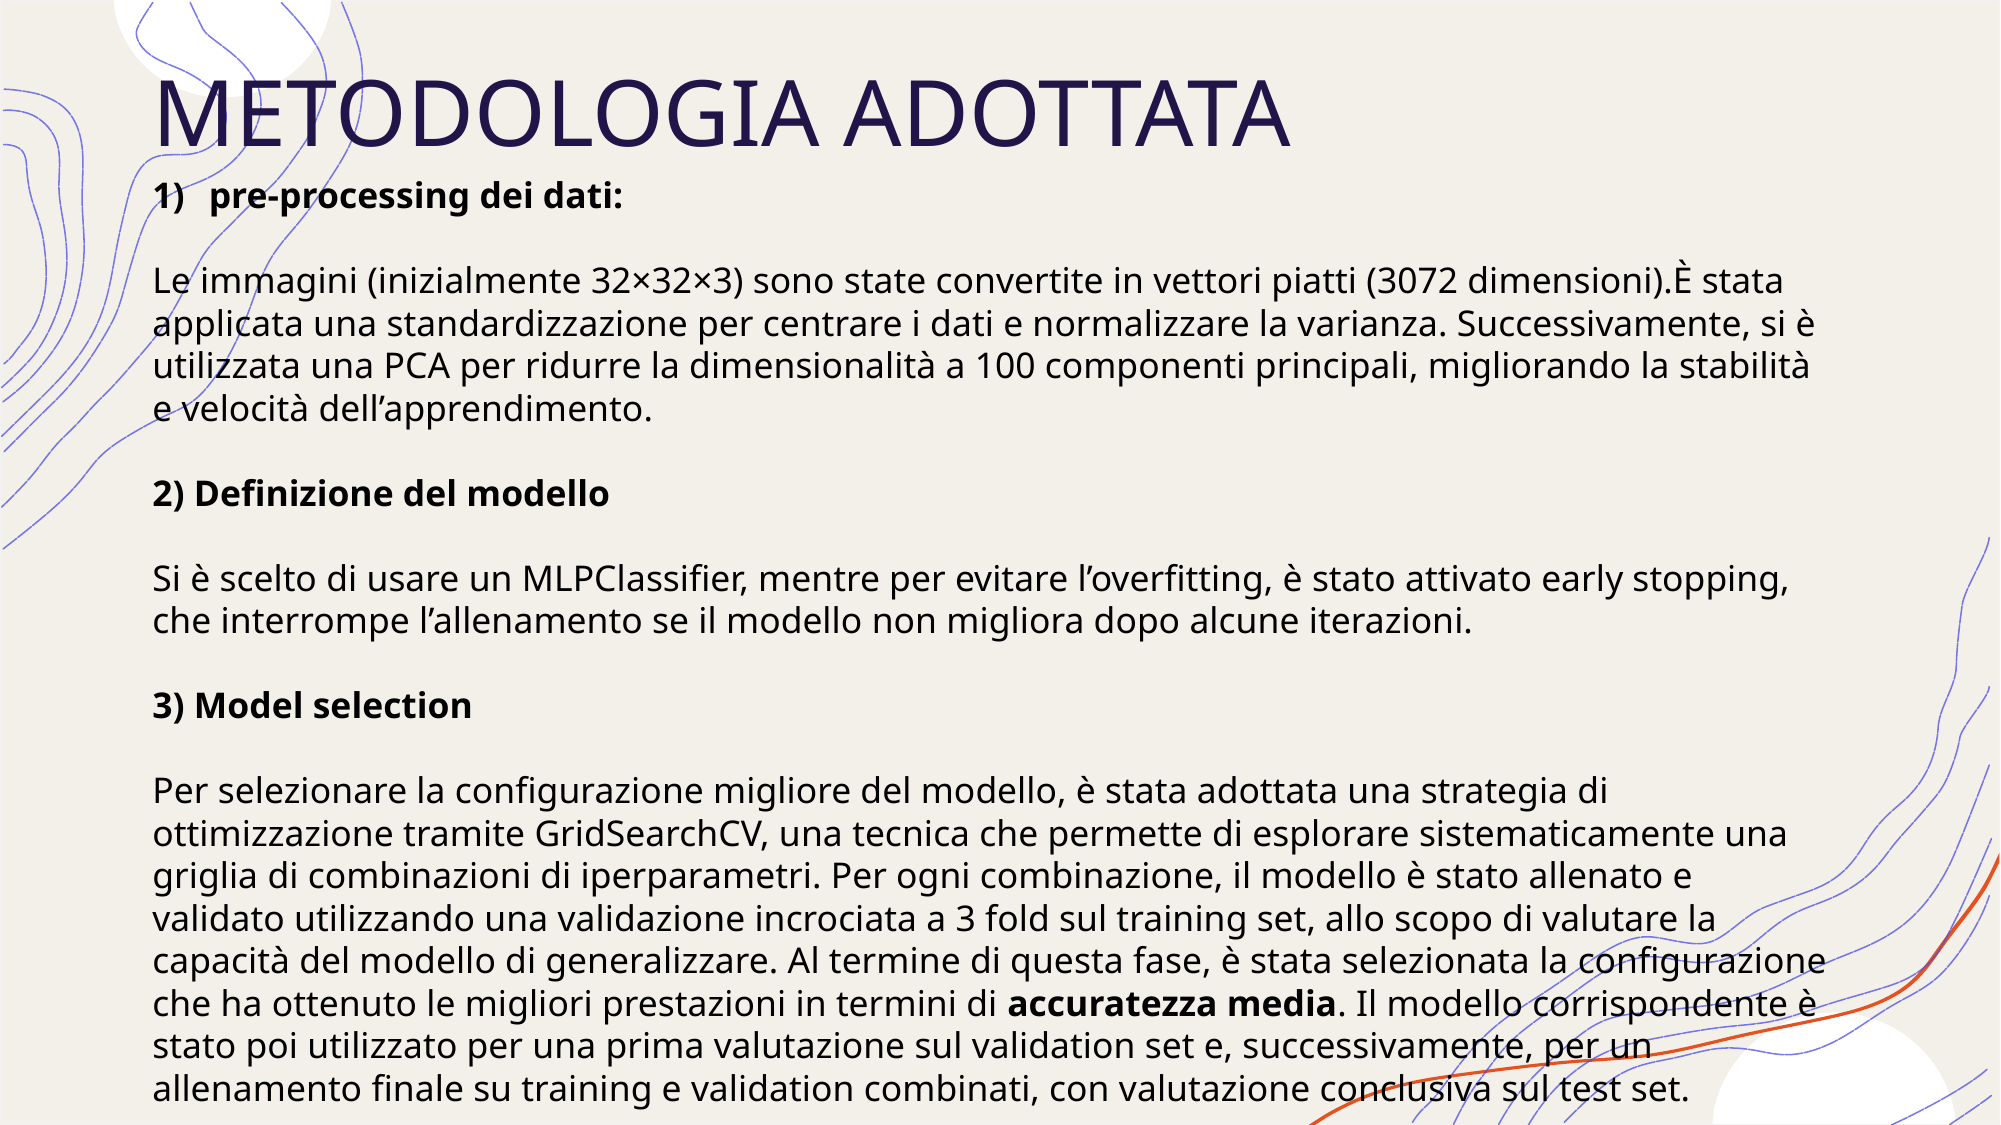

# METODOLOGIA ADOTTATA
pre-processing dei dati:
Le immagini (inizialmente 32×32×3) sono state convertite in vettori piatti (3072 dimensioni).È stata applicata una standardizzazione per centrare i dati e normalizzare la varianza. Successivamente, si è utilizzata una PCA per ridurre la dimensionalità a 100 componenti principali, migliorando la stabilità e velocità dell’apprendimento.
2) Definizione del modello
Si è scelto di usare un MLPClassifier, mentre per evitare l’overfitting, è stato attivato early stopping, che interrompe l’allenamento se il modello non migliora dopo alcune iterazioni.
3) Model selection
Per selezionare la configurazione migliore del modello, è stata adottata una strategia di ottimizzazione tramite GridSearchCV, una tecnica che permette di esplorare sistematicamente una griglia di combinazioni di iperparametri. Per ogni combinazione, il modello è stato allenato e validato utilizzando una validazione incrociata a 3 fold sul training set, allo scopo di valutare la capacità del modello di generalizzare. Al termine di questa fase, è stata selezionata la configurazione che ha ottenuto le migliori prestazioni in termini di accuratezza media. Il modello corrispondente è stato poi utilizzato per una prima valutazione sul validation set e, successivamente, per un allenamento finale su training e validation combinati, con valutazione conclusiva sul test set.